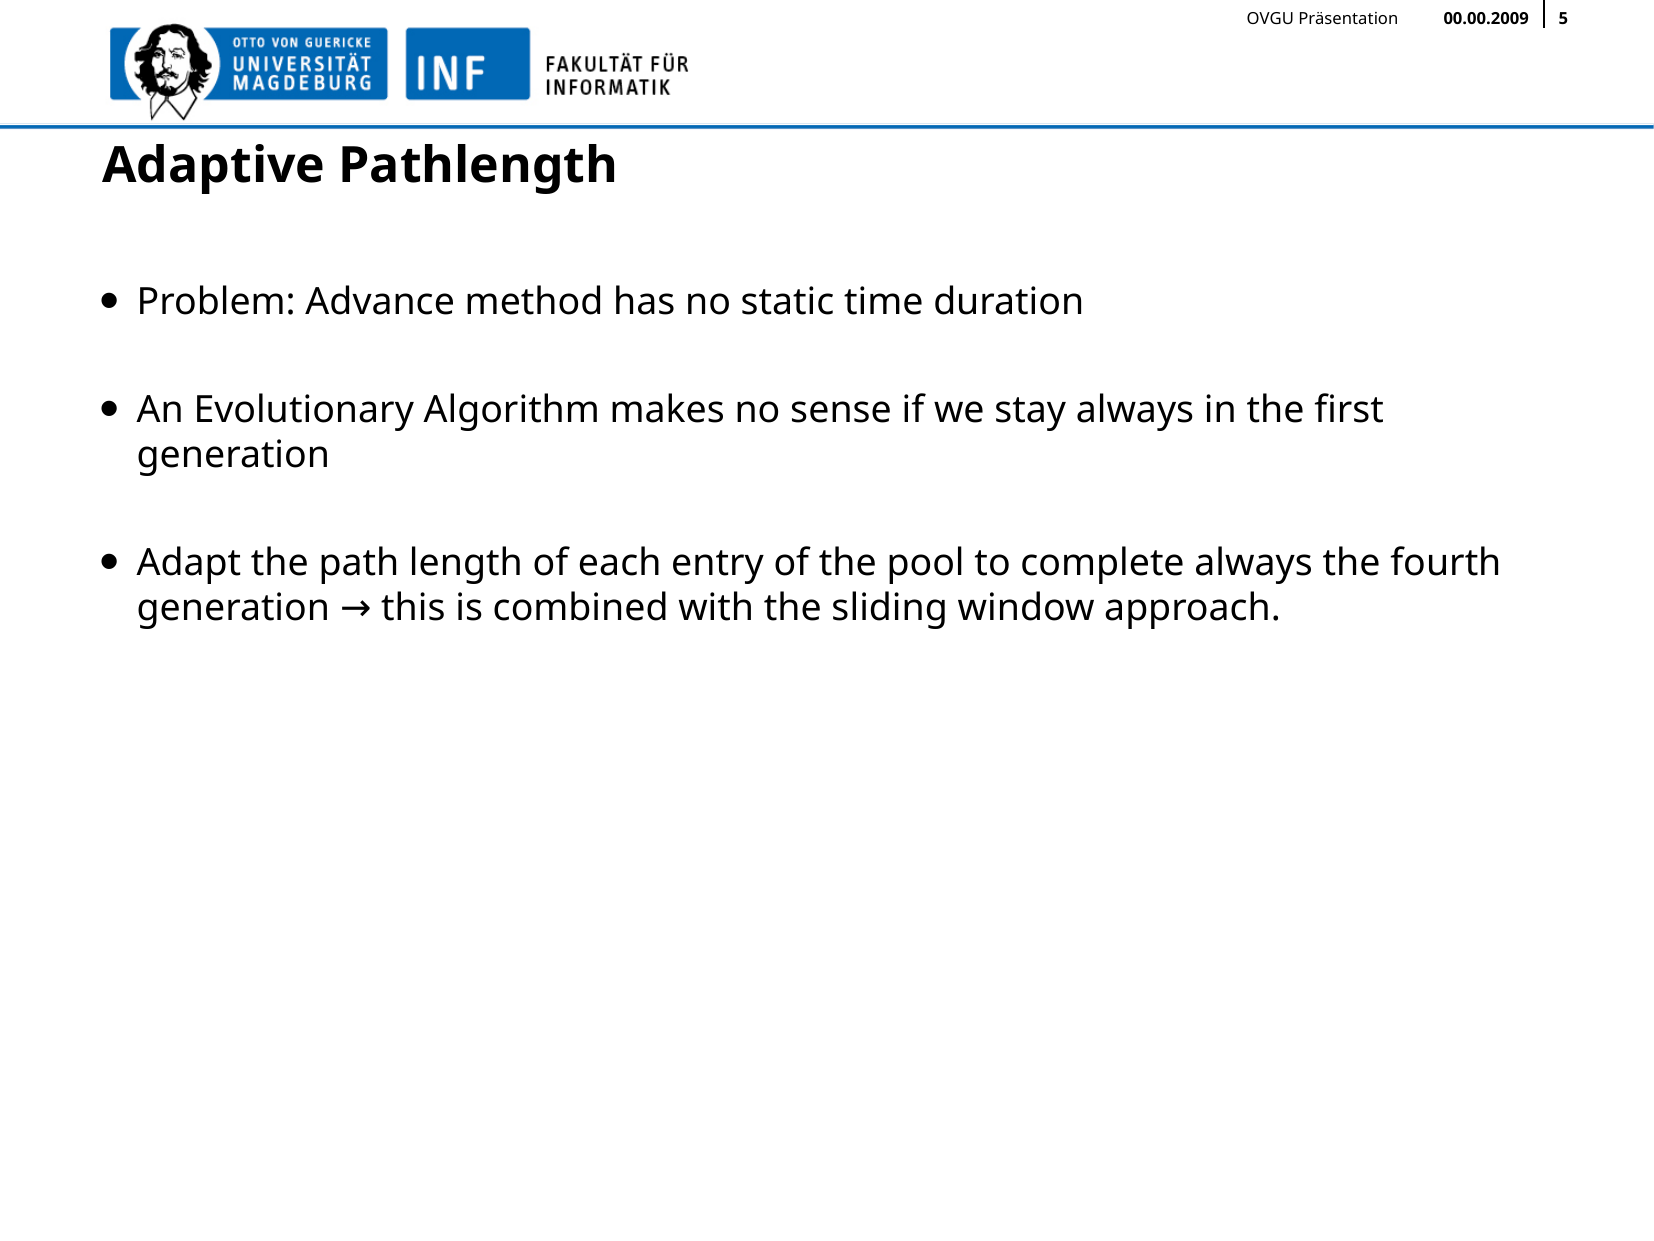

Adaptive Pathlength
# Problem: Advance method has no static time duration
An Evolutionary Algorithm makes no sense if we stay always in the first generation
Adapt the path length of each entry of the pool to complete always the fourth generation → this is combined with the sliding window approach.